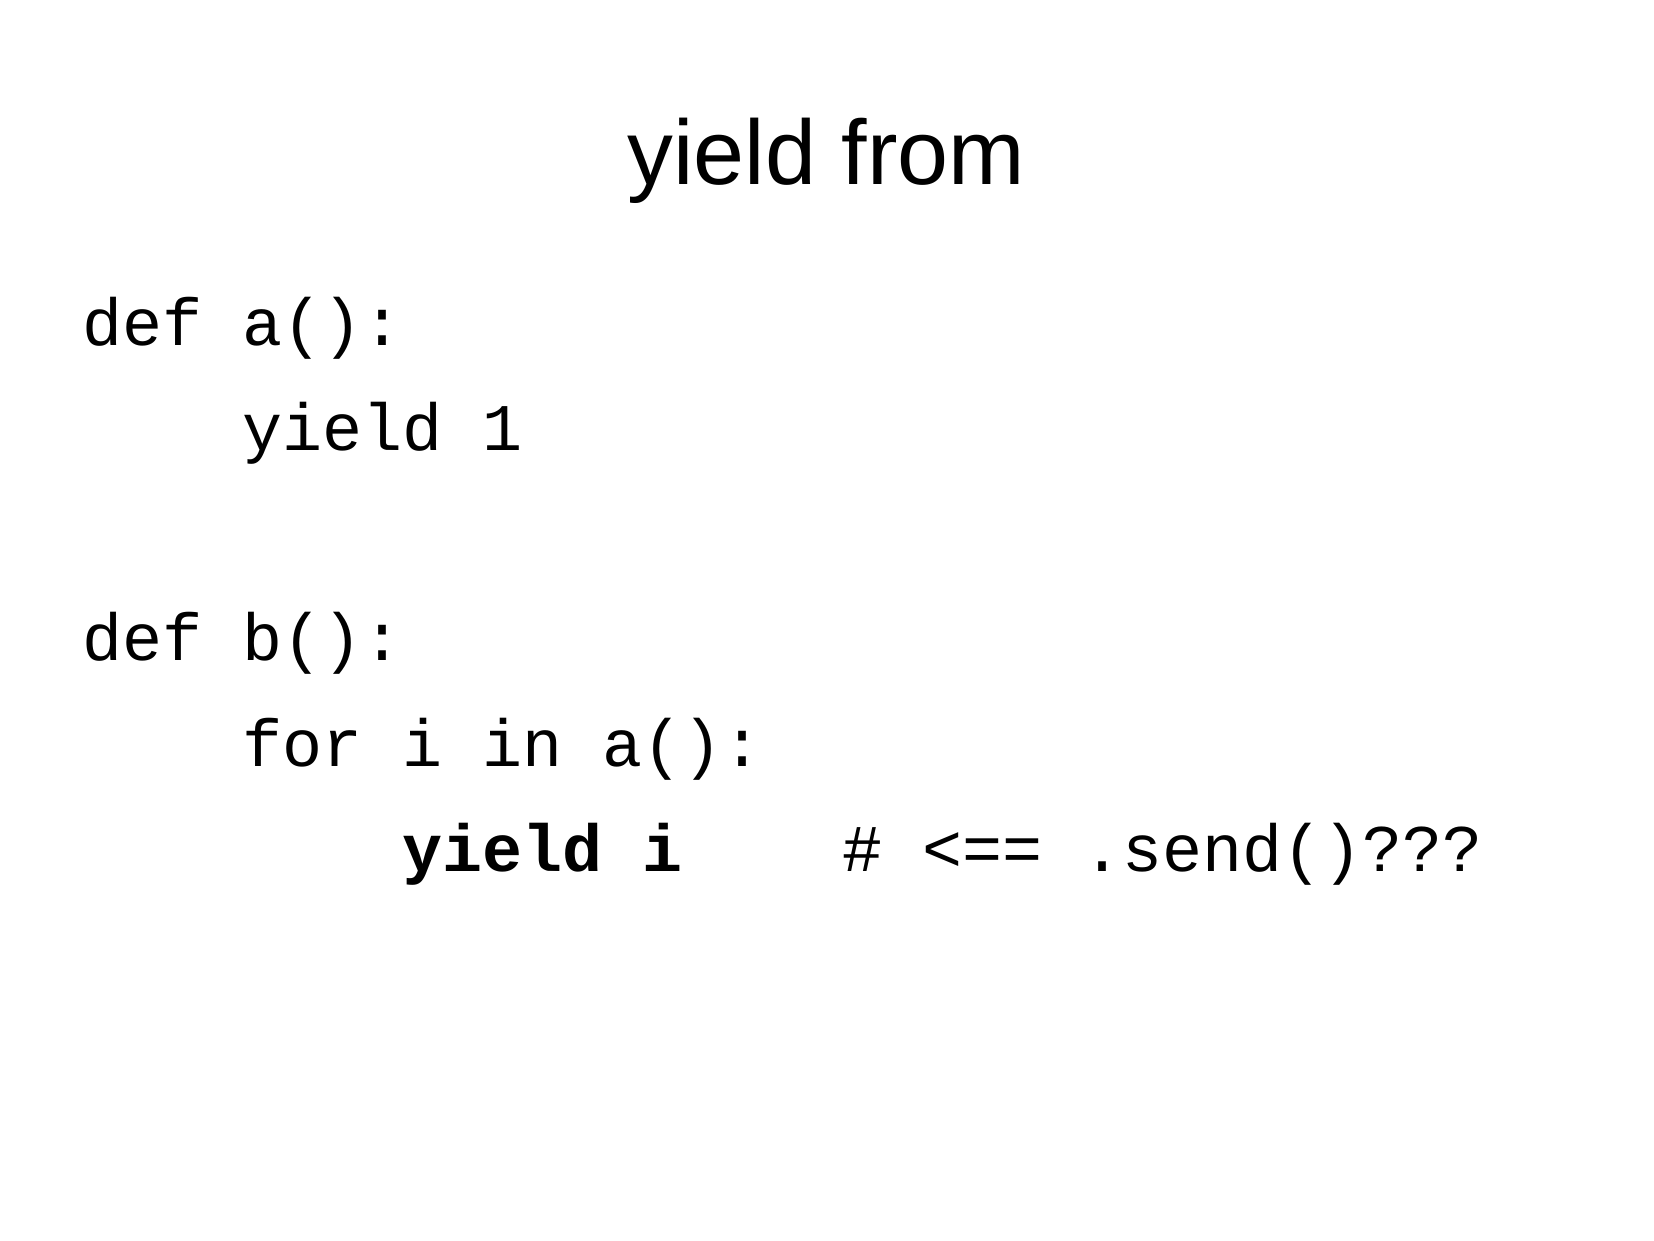

# yield from
def a():
 yield 1
def b():
 for i in a():
 yield i # <== .send()???